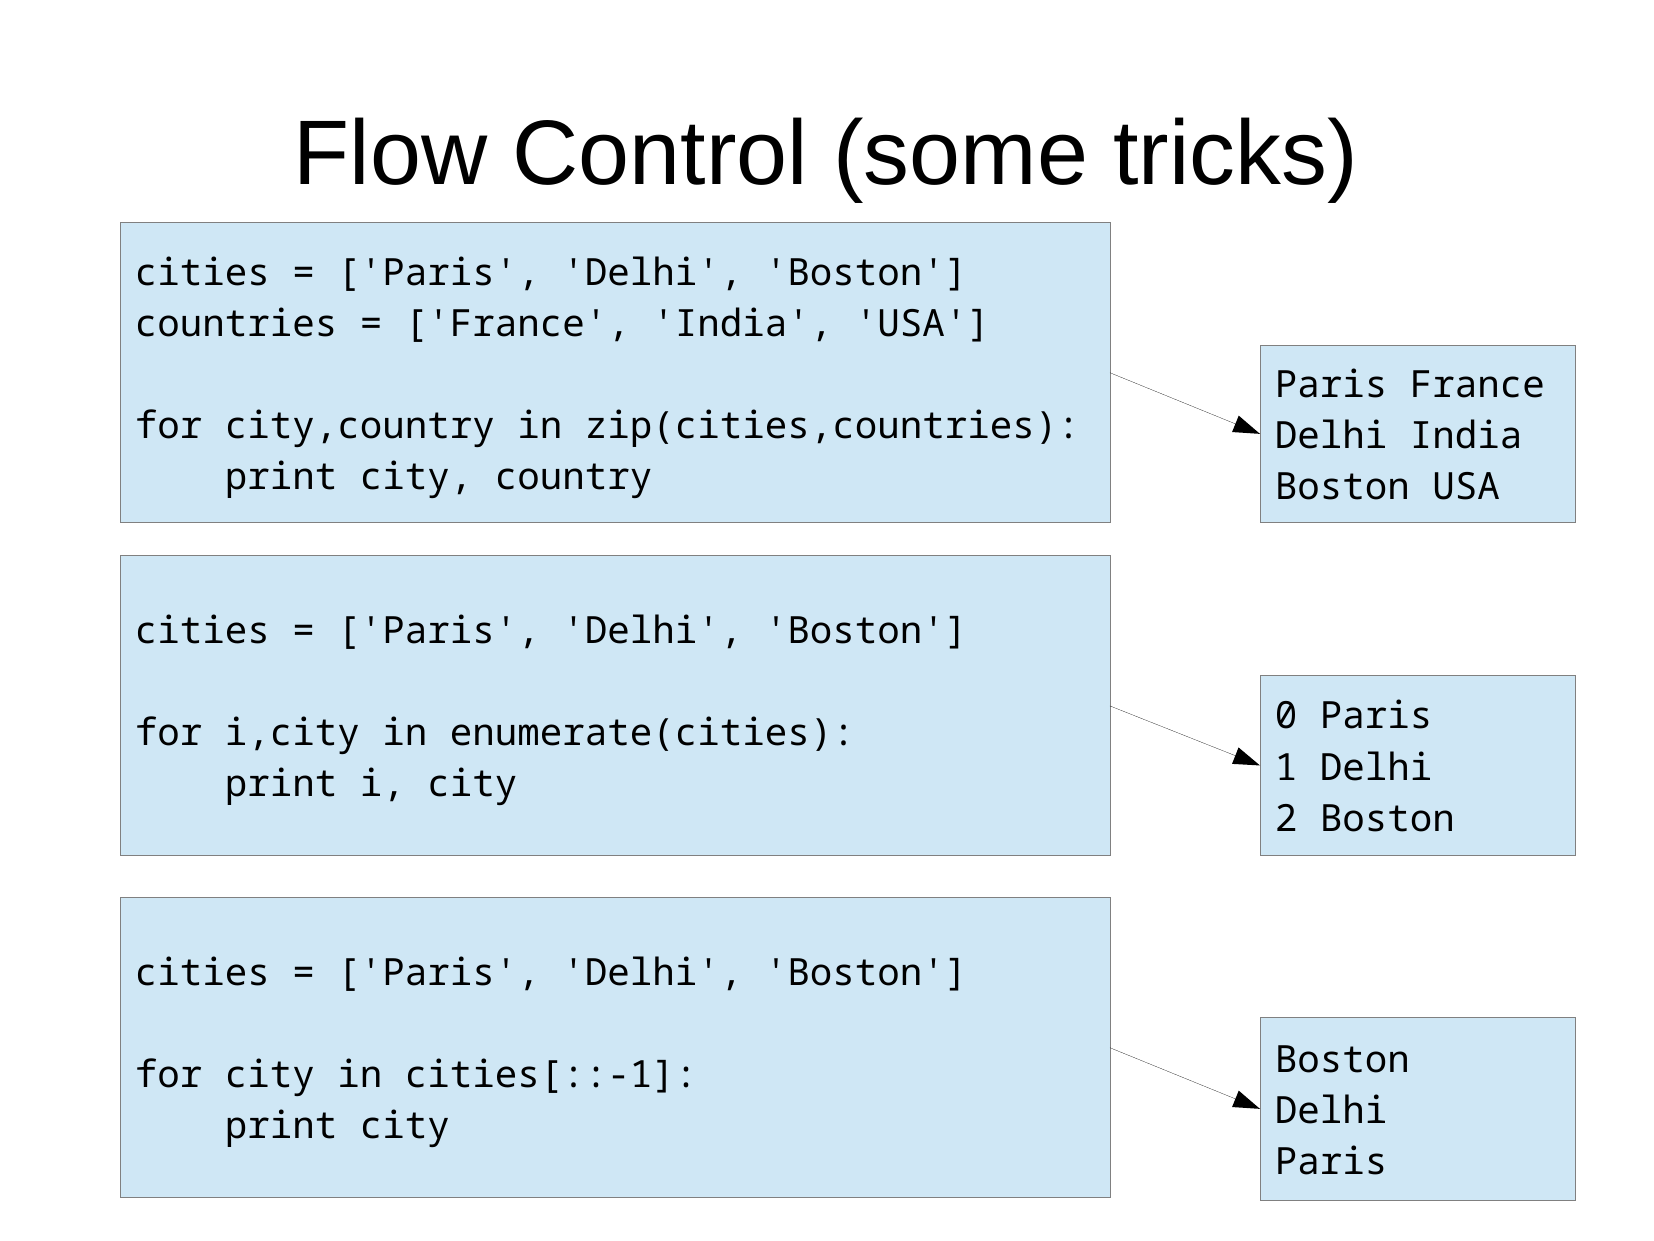

# Flow Control (some tricks)
cities = ['Paris', 'Delhi', 'Boston']
countries = ['France', 'India', 'USA']
for city,country in zip(cities,countries):
 print city, country
Paris France
Delhi India
Boston USA
cities = ['Paris', 'Delhi', 'Boston']
for i,city in enumerate(cities):
 print i, city
0 Paris
1 Delhi
2 Boston
cities = ['Paris', 'Delhi', 'Boston']
for city in cities[::-1]:
 print city
Boston
Delhi
Paris